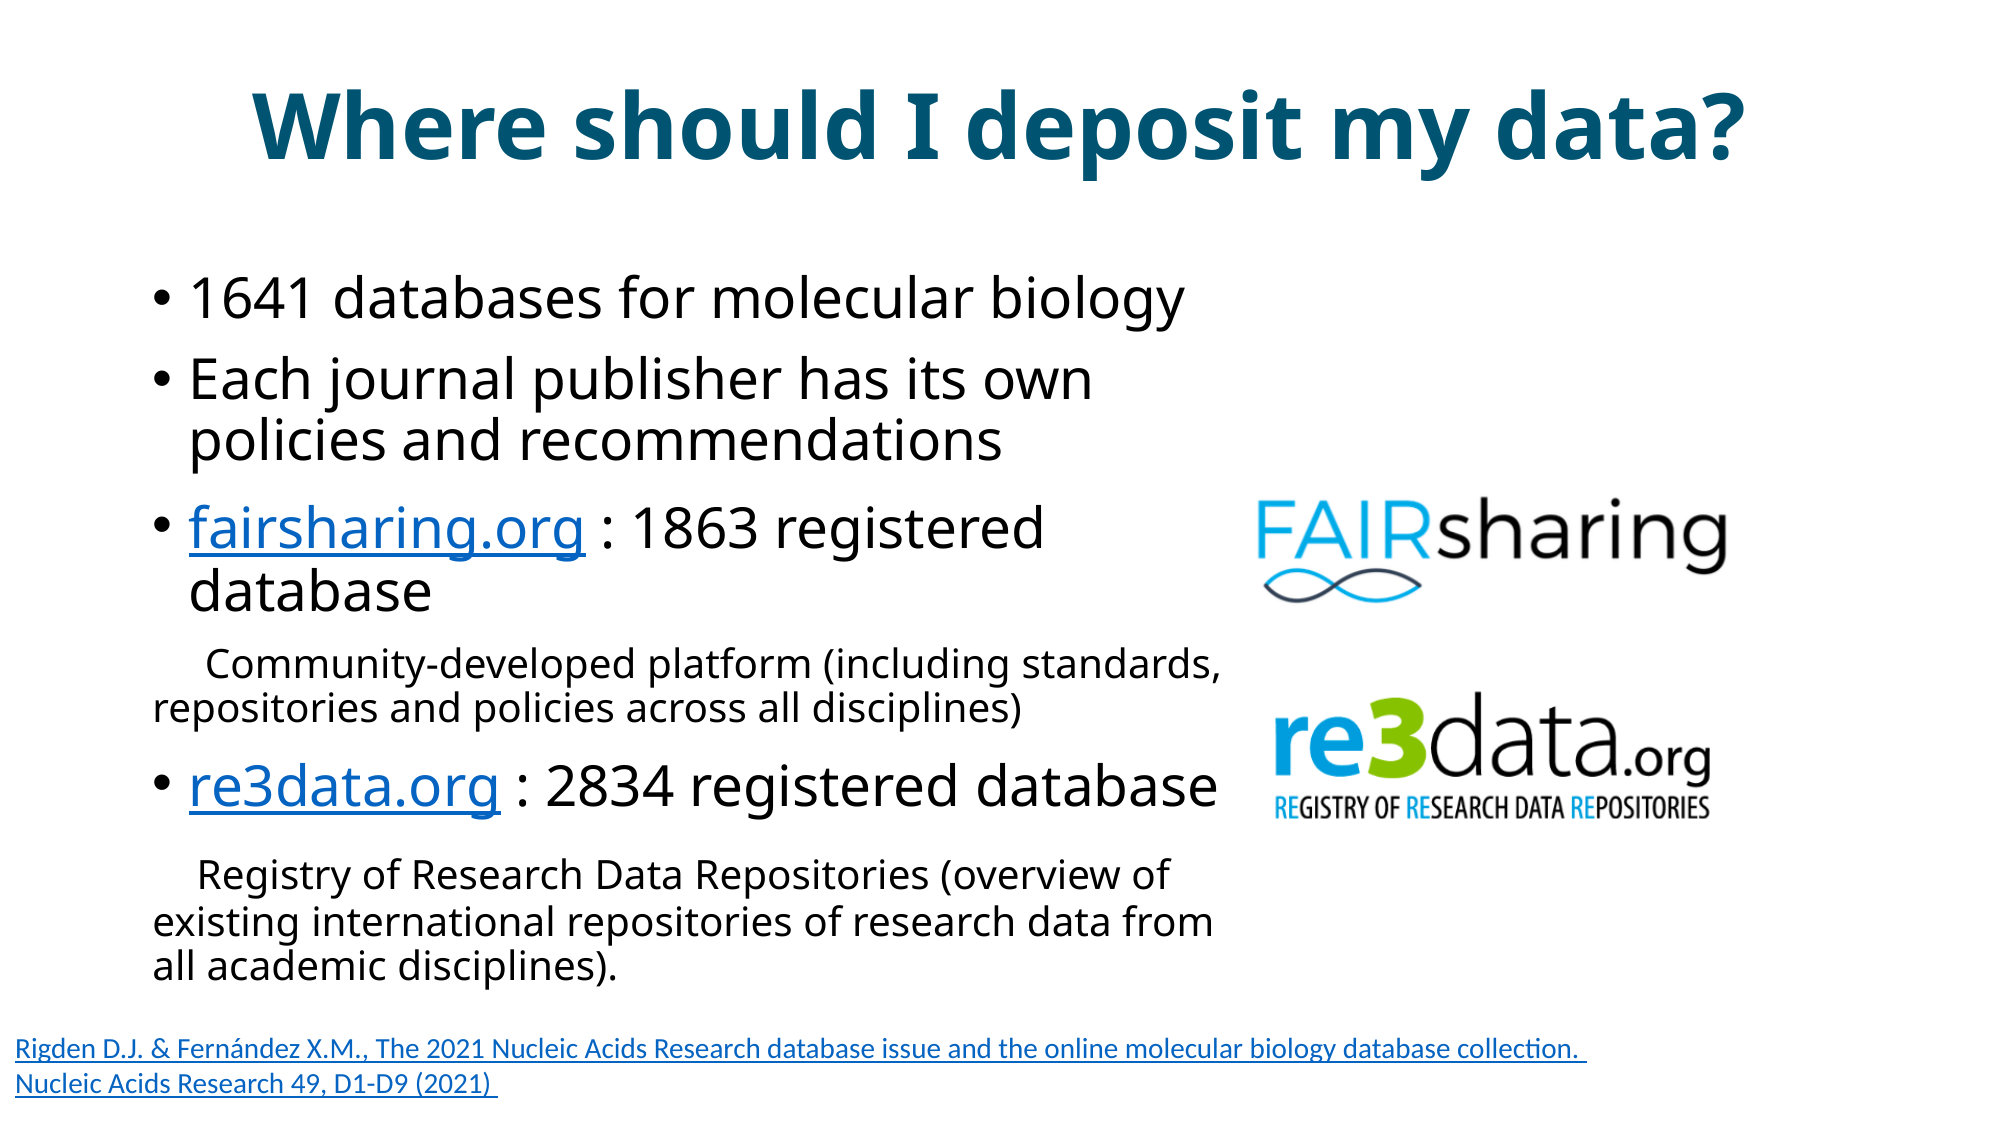

# Where should I deposit my data?
1641 databases for molecular biology
Each journal publisher has its own policies and recommendations
fairsharing.org : 1863 registered database
 Community-developed platform (including standards, repositories and policies across all disciplines)
re3data.org : 2834 registered database
 Registry of Research Data Repositories (overview of existing international repositories of research data from all academic disciplines).
Rigden D.J. & Fernández X.M., The 2021 Nucleic Acids Research database issue and the online molecular biology database collection.
Nucleic Acids Research 49, D1-D9 (2021)